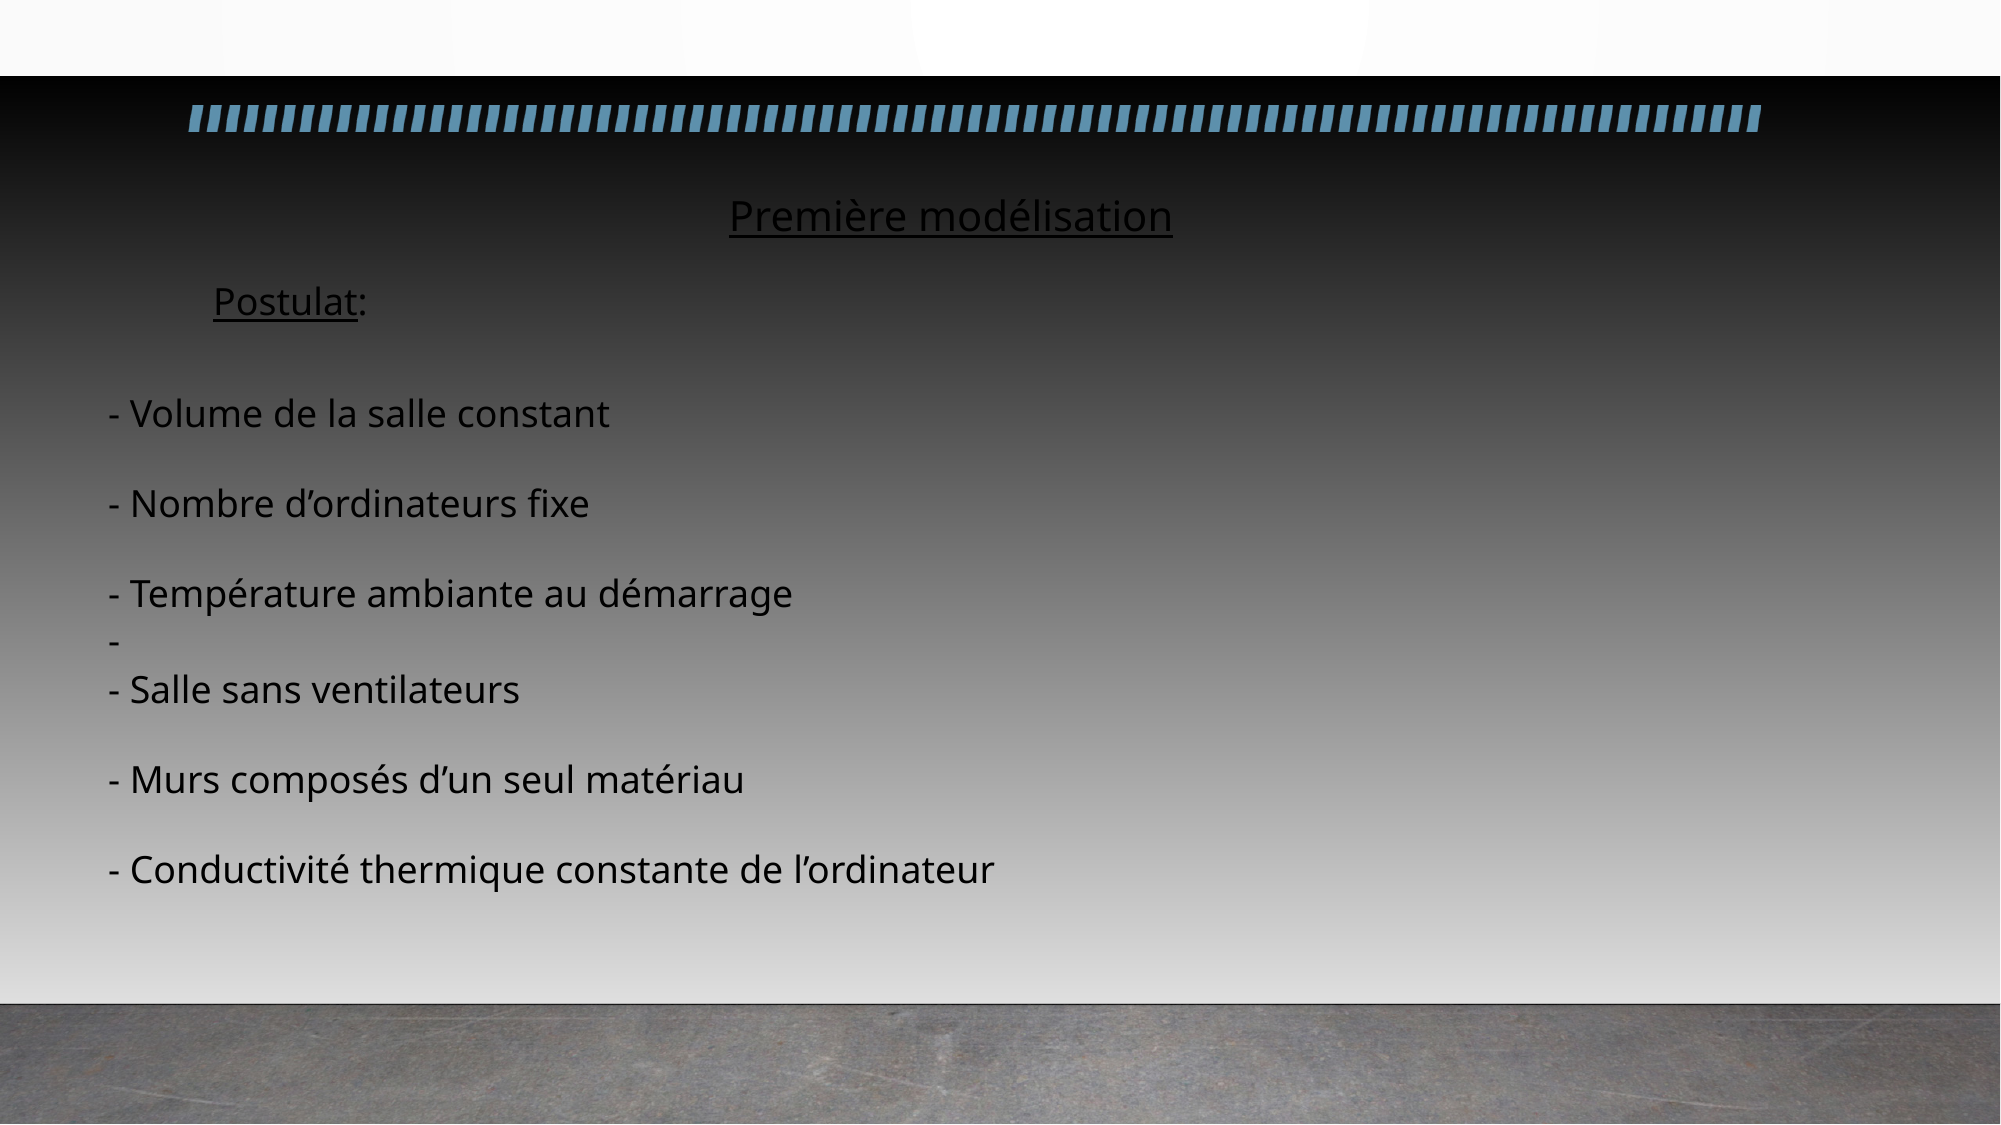

Première modélisation
Postulat:
- Volume de la salle constant
- Nombre d’ordinateurs fixe
- Température ambiante au démarrage
- Salle sans ventilateurs
- Murs composés d’un seul matériau
- Conductivité thermique constante de l’ordinateur